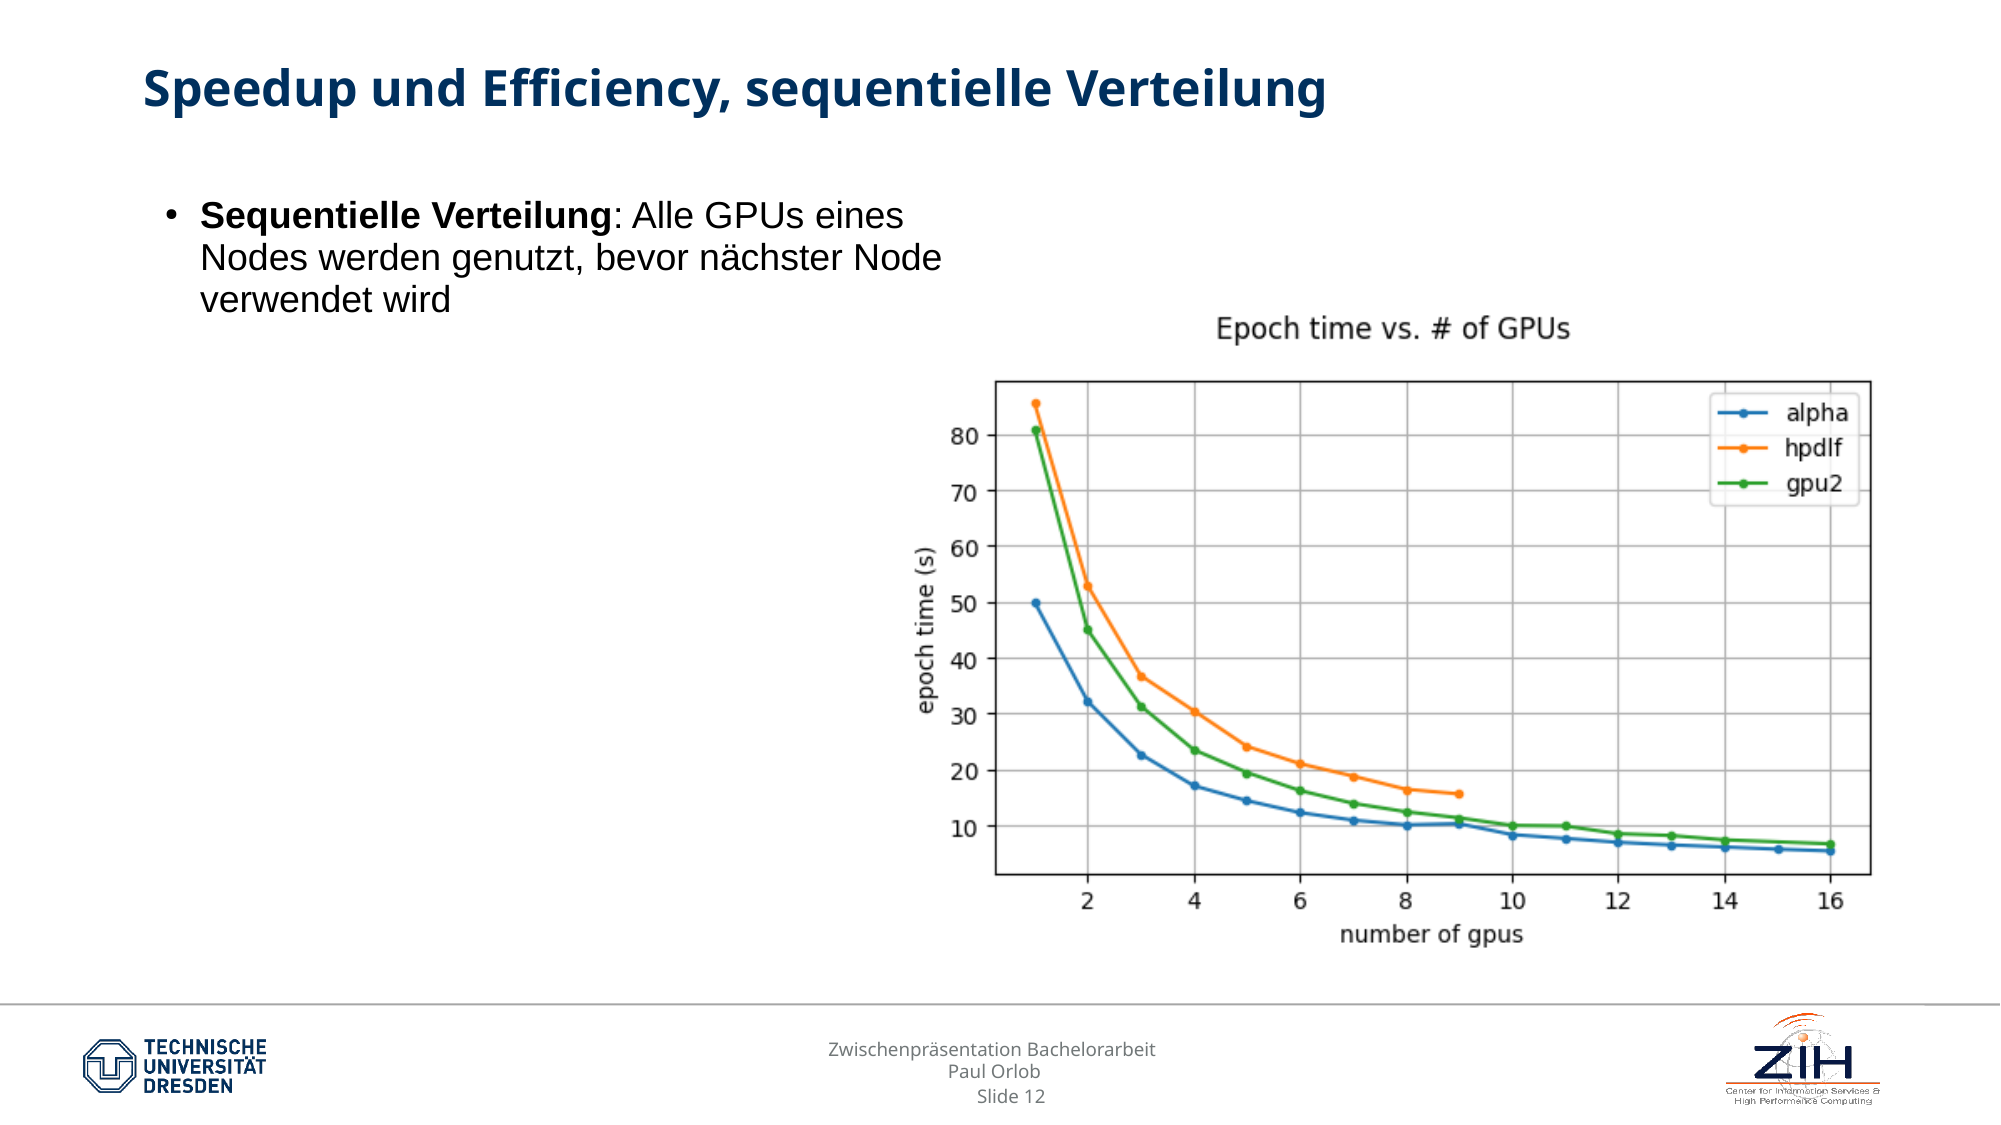

# Speedup und Efficiency, sequentielle Verteilung
Sequentielle Verteilung: Alle GPUs eines Nodes werden genutzt, bevor nächster Node verwendet wird